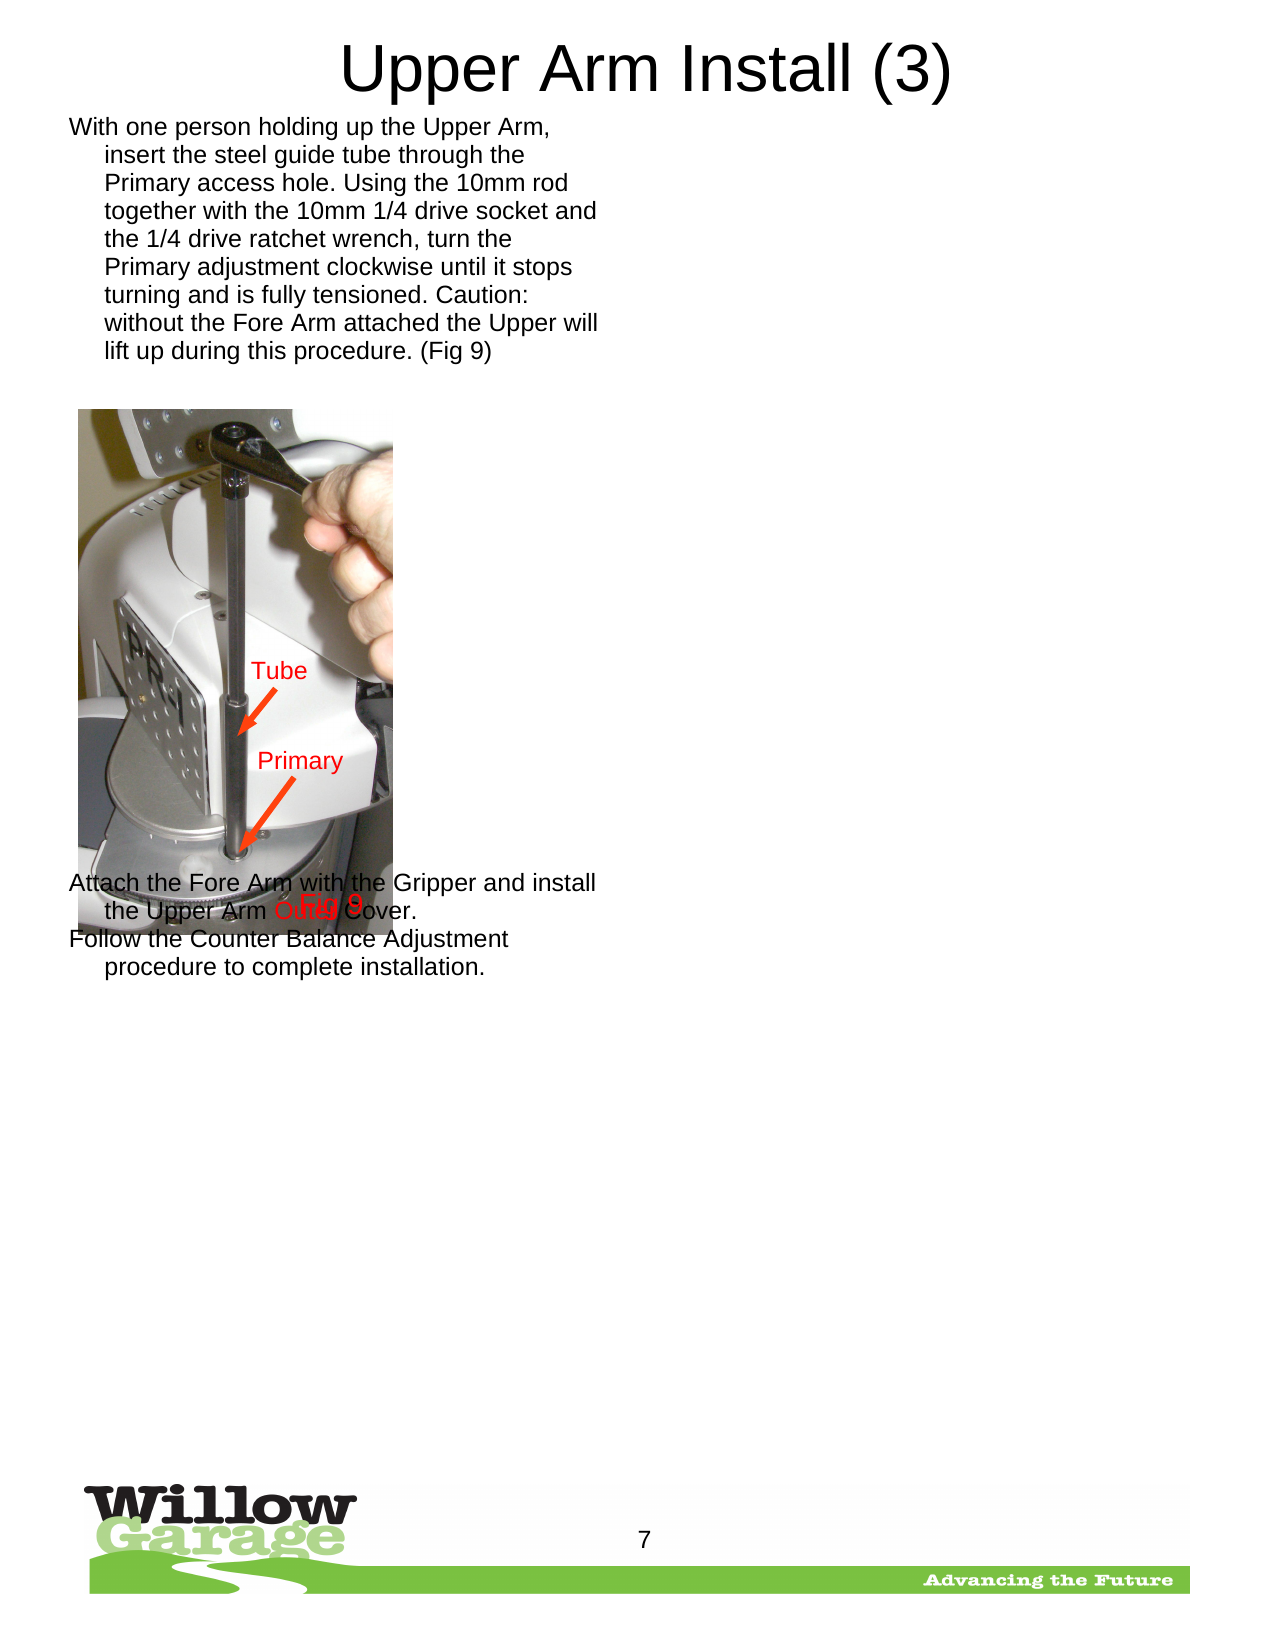

# Upper Arm Install (3)
With one person holding up the Upper Arm,
insert the steel guide tube through the Primary access hole. Using the 10mm rod together with the 10mm 1/4 drive socket and the 1/4 drive ratchet wrench, turn the Primary adjustment clockwise until it stops turning and is fully tensioned. Caution: without the Fore Arm attached the Upper will lift up during this procedure. (Fig 9)
Attach the Fore Arm with the Gripper and install the Upper Arm Outer Cover.
Follow the Counter Balance Adjustment procedure to complete installation.
Tube
Primary
Fig 9
7